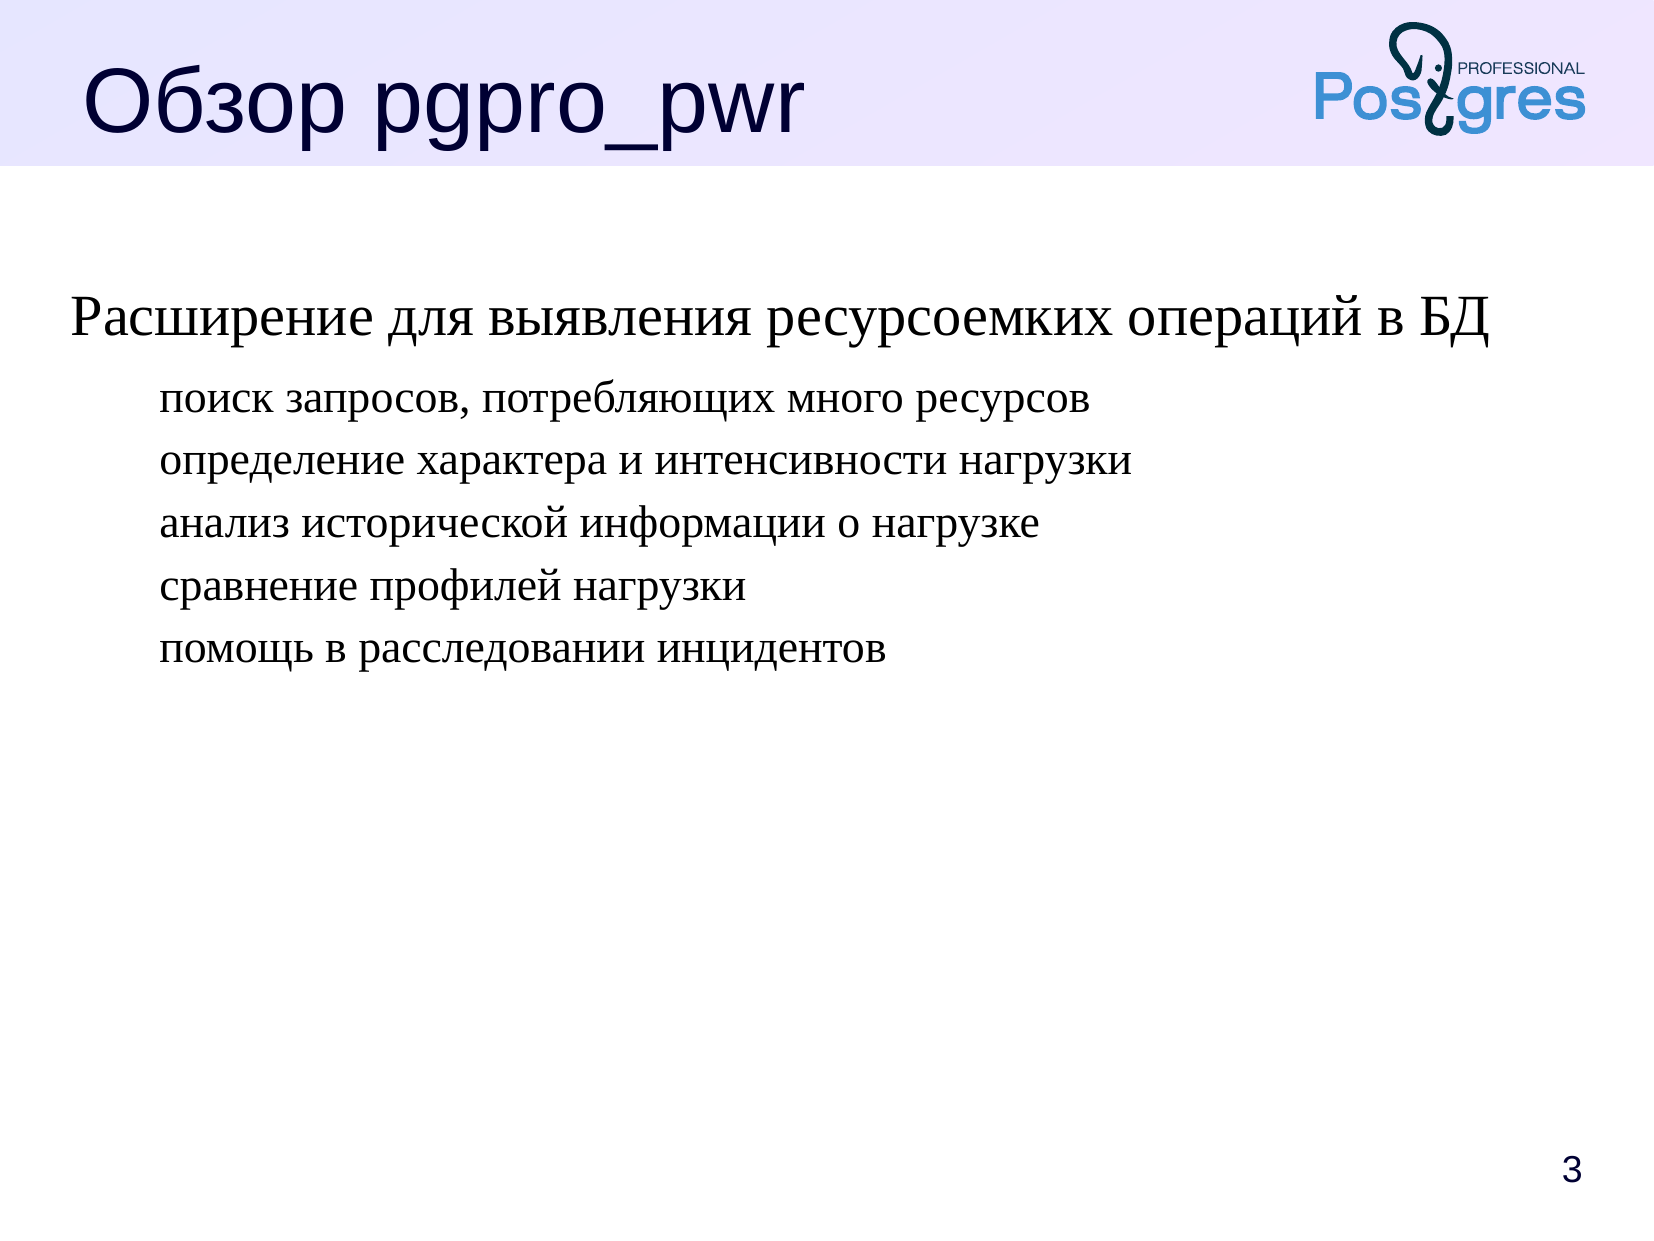

# Обзор pgpro_pwr
Расширение для выявления ресурсоемких операций в БД
поиск запросов, потребляющих много ресурсов
определение характера и интенсивности нагрузки
анализ исторической информации о нагрузке
сравнение профилей нагрузки
помощь в расследовании инцидентов